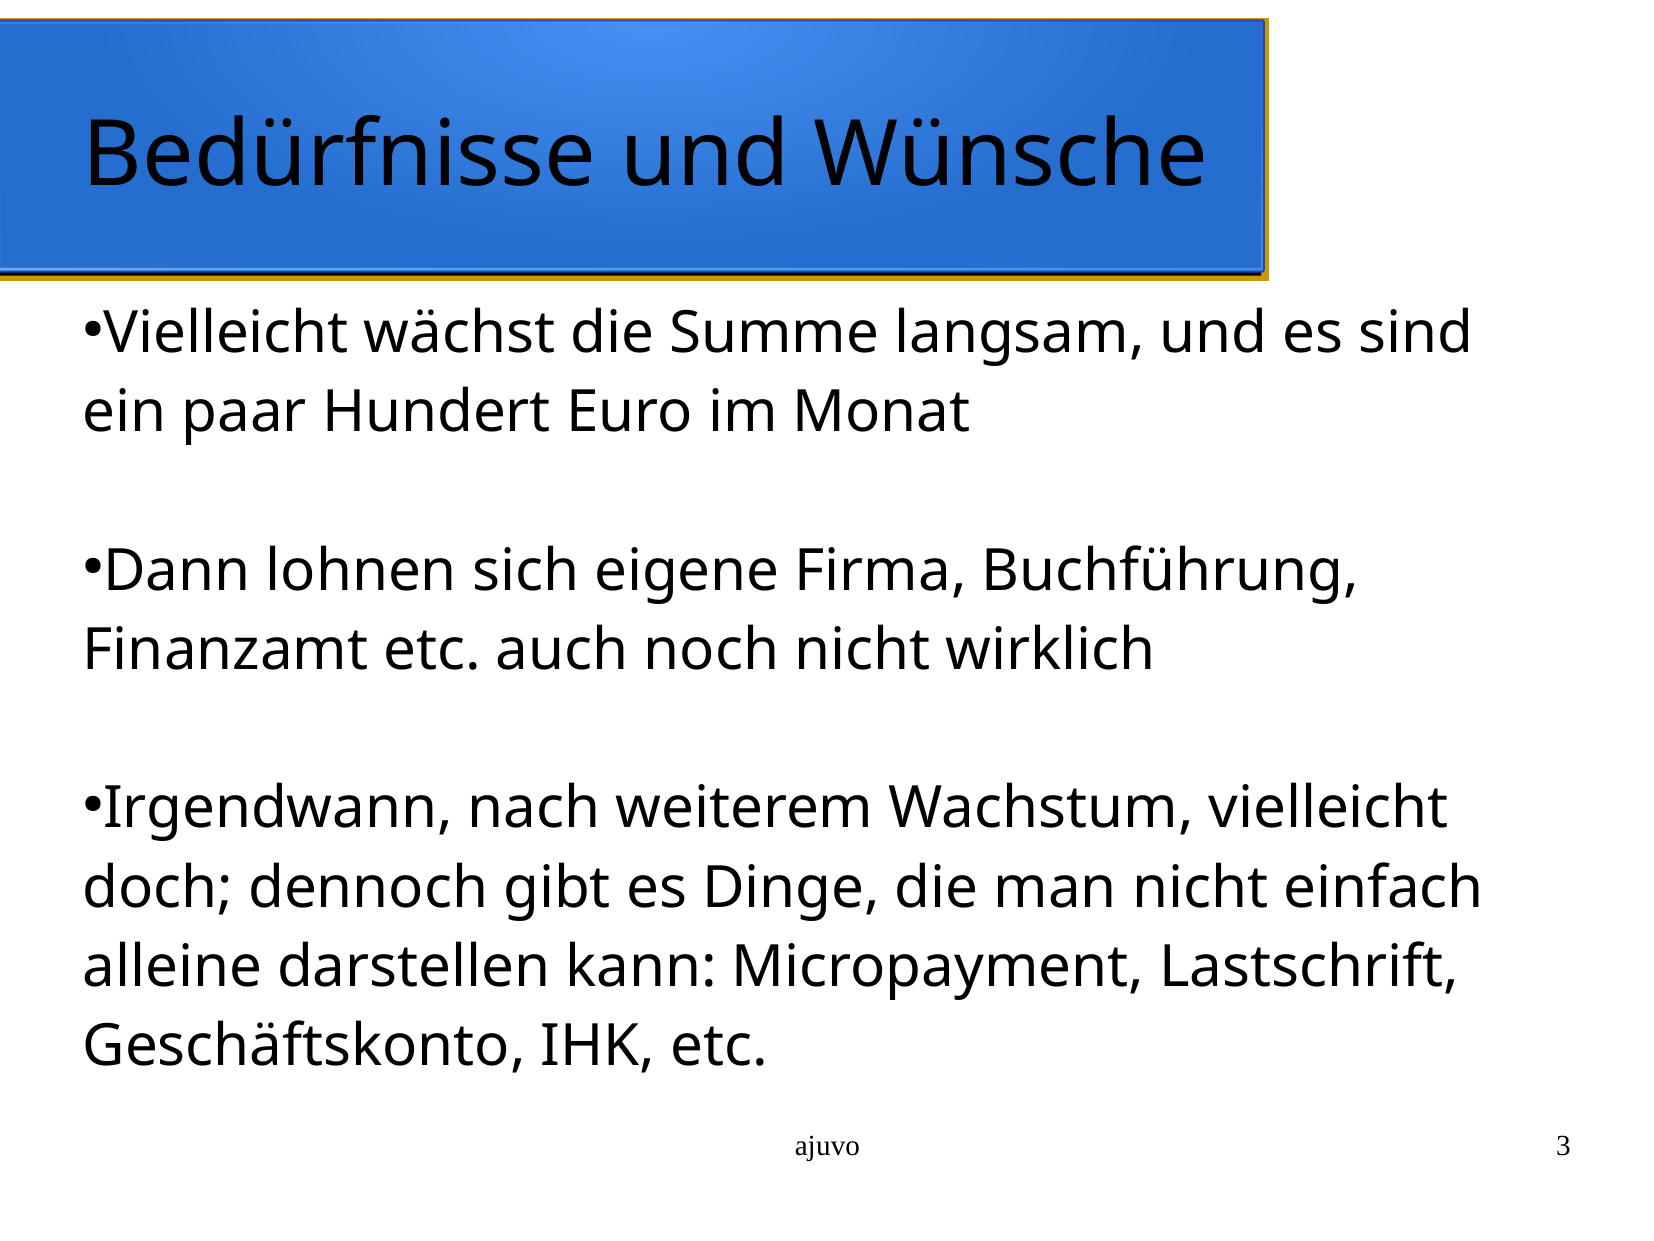

# Bedürfnisse und Wünsche
Vielleicht wächst die Summe langsam, und es sind ein paar Hundert Euro im Monat
Dann lohnen sich eigene Firma, Buchführung, Finanzamt etc. auch noch nicht wirklich
Irgendwann, nach weiterem Wachstum, vielleicht doch; dennoch gibt es Dinge, die man nicht einfach alleine darstellen kann: Micropayment, Lastschrift, Geschäftskonto, IHK, etc.
ajuvo
3